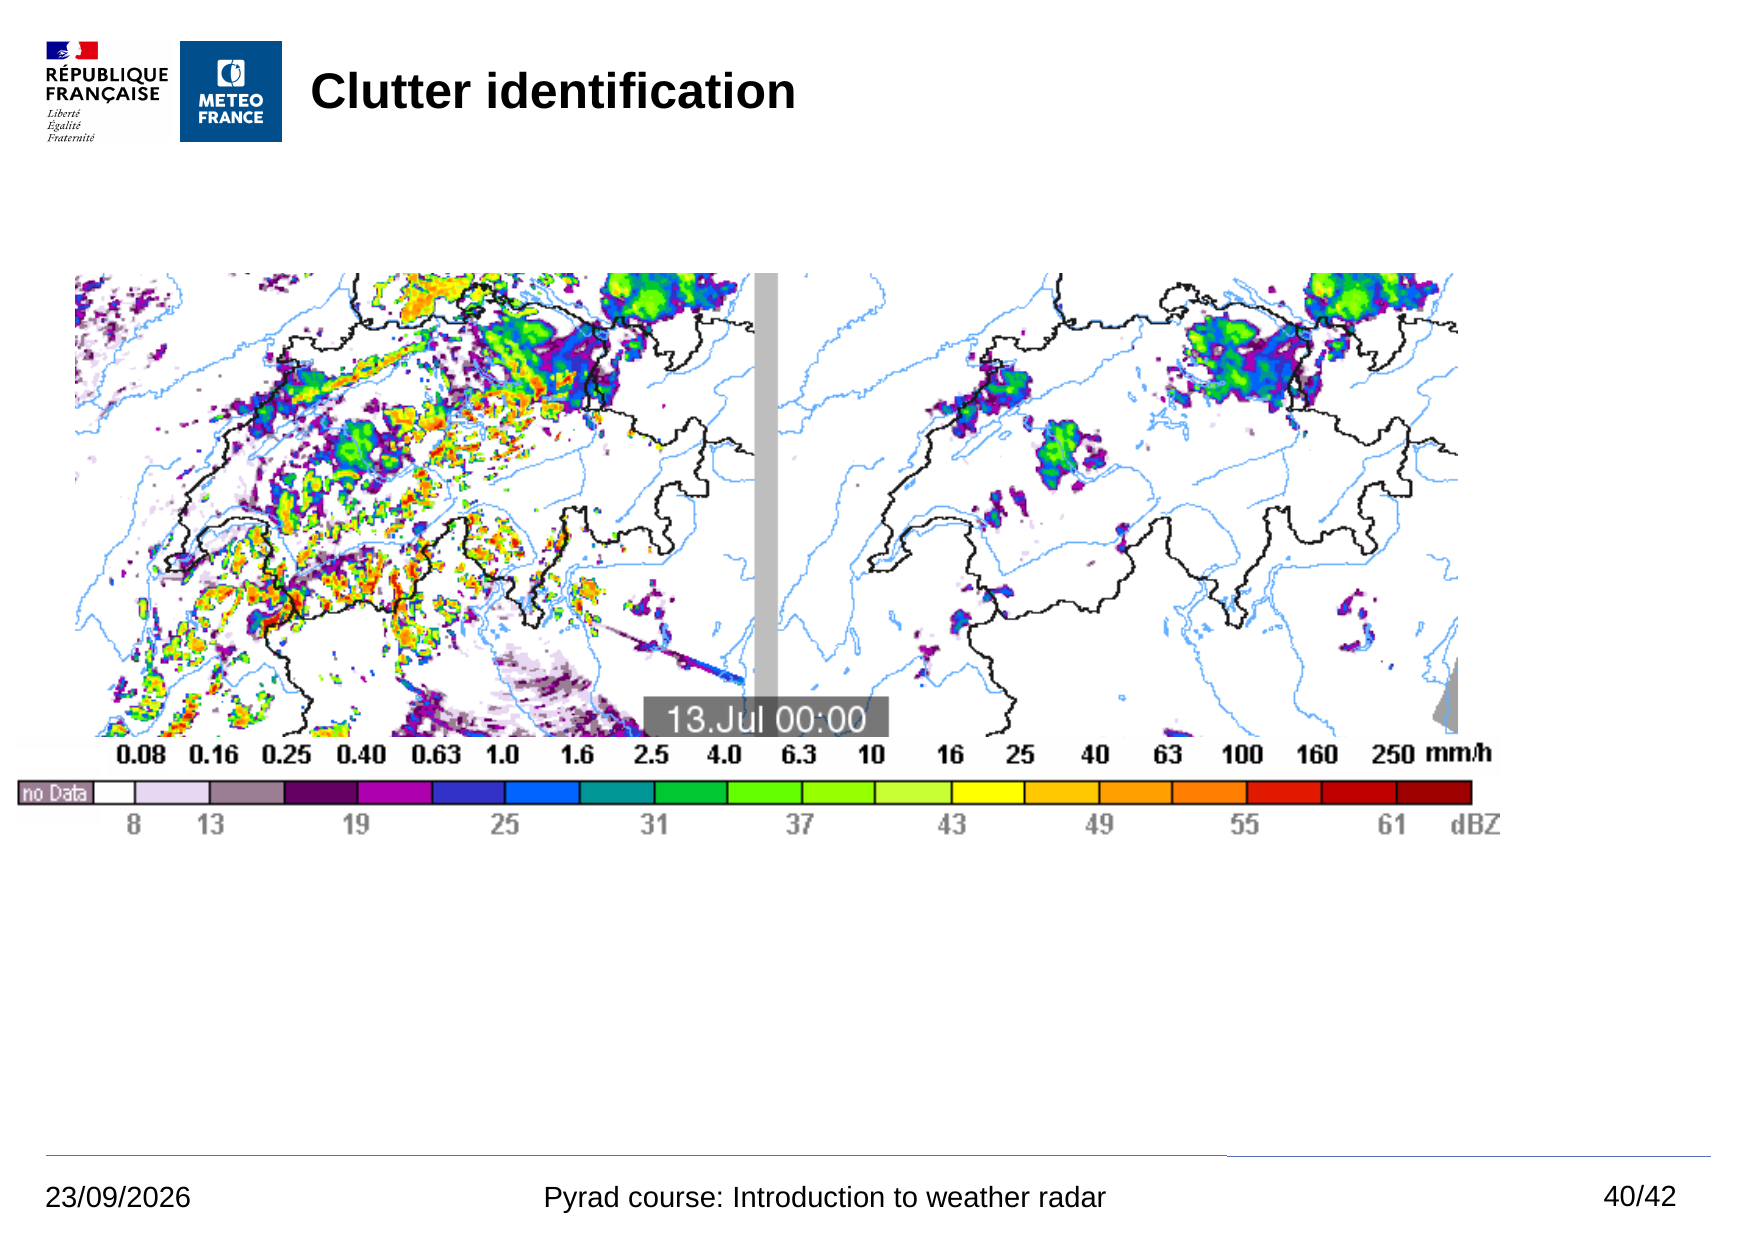

# Clutter identification
40
Pyrad course: Introduction to weather radar